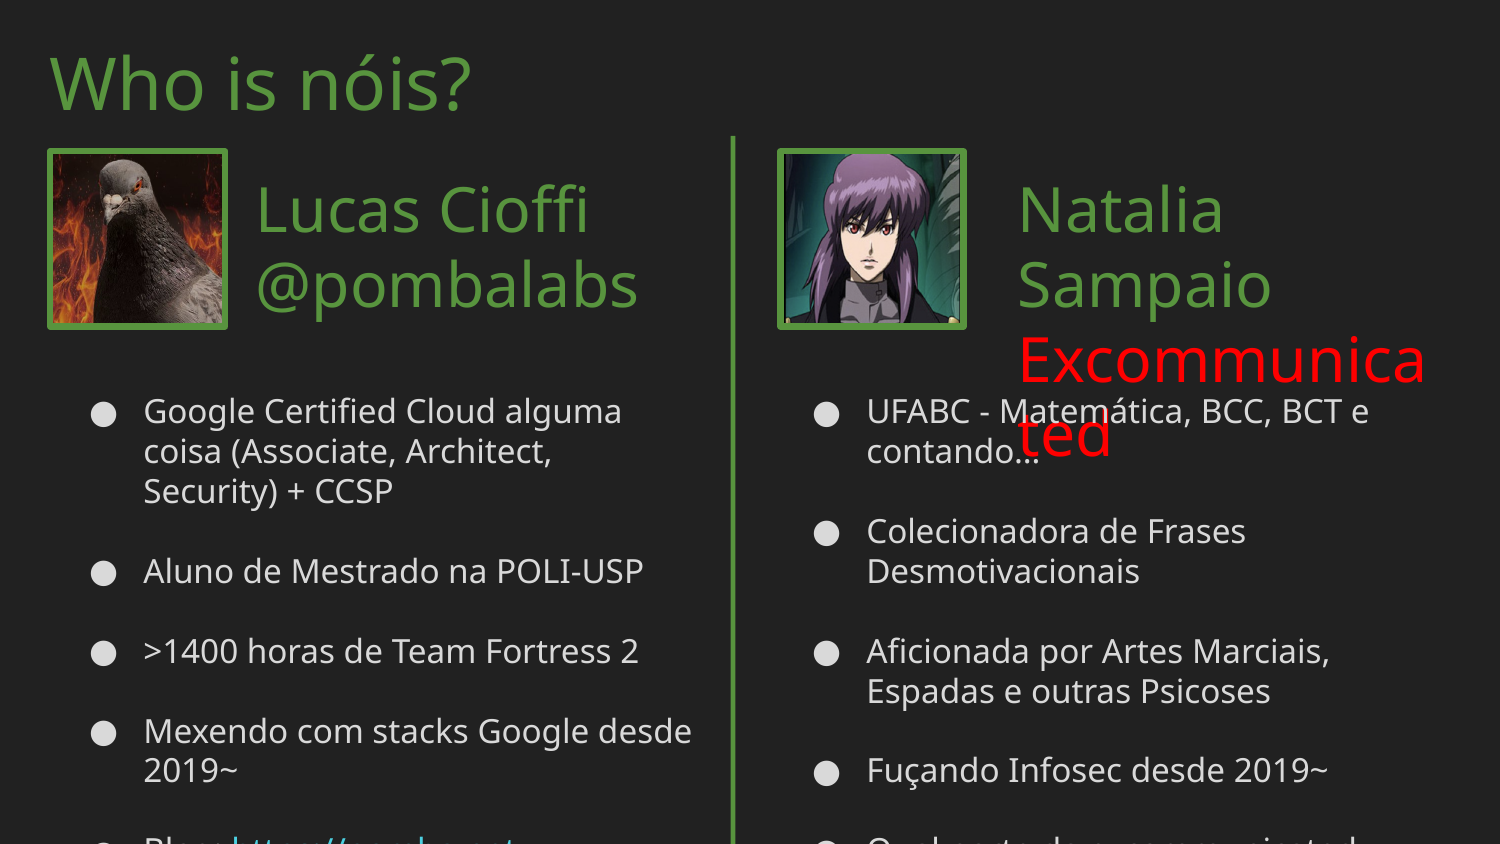

# Who is nóis?
Lucas Cioffi
@pombalabs
Natalia Sampaio
Excommunicated
Google Certified Cloud alguma coisa (Associate, Architect, Security) + CCSP
Aluno de Mestrado na POLI-USP
>1400 horas de Team Fortress 2
Mexendo com stacks Google desde 2019~
Blog: https://pomba.net
UFABC - Matemática, BCC, BCT e contando…
Colecionadora de Frases Desmotivacionais
Aficionada por Artes Marciais, Espadas e outras Psicoses
Fuçando Infosec desde 2019~
Qual parte da excommunicated você não sacou?